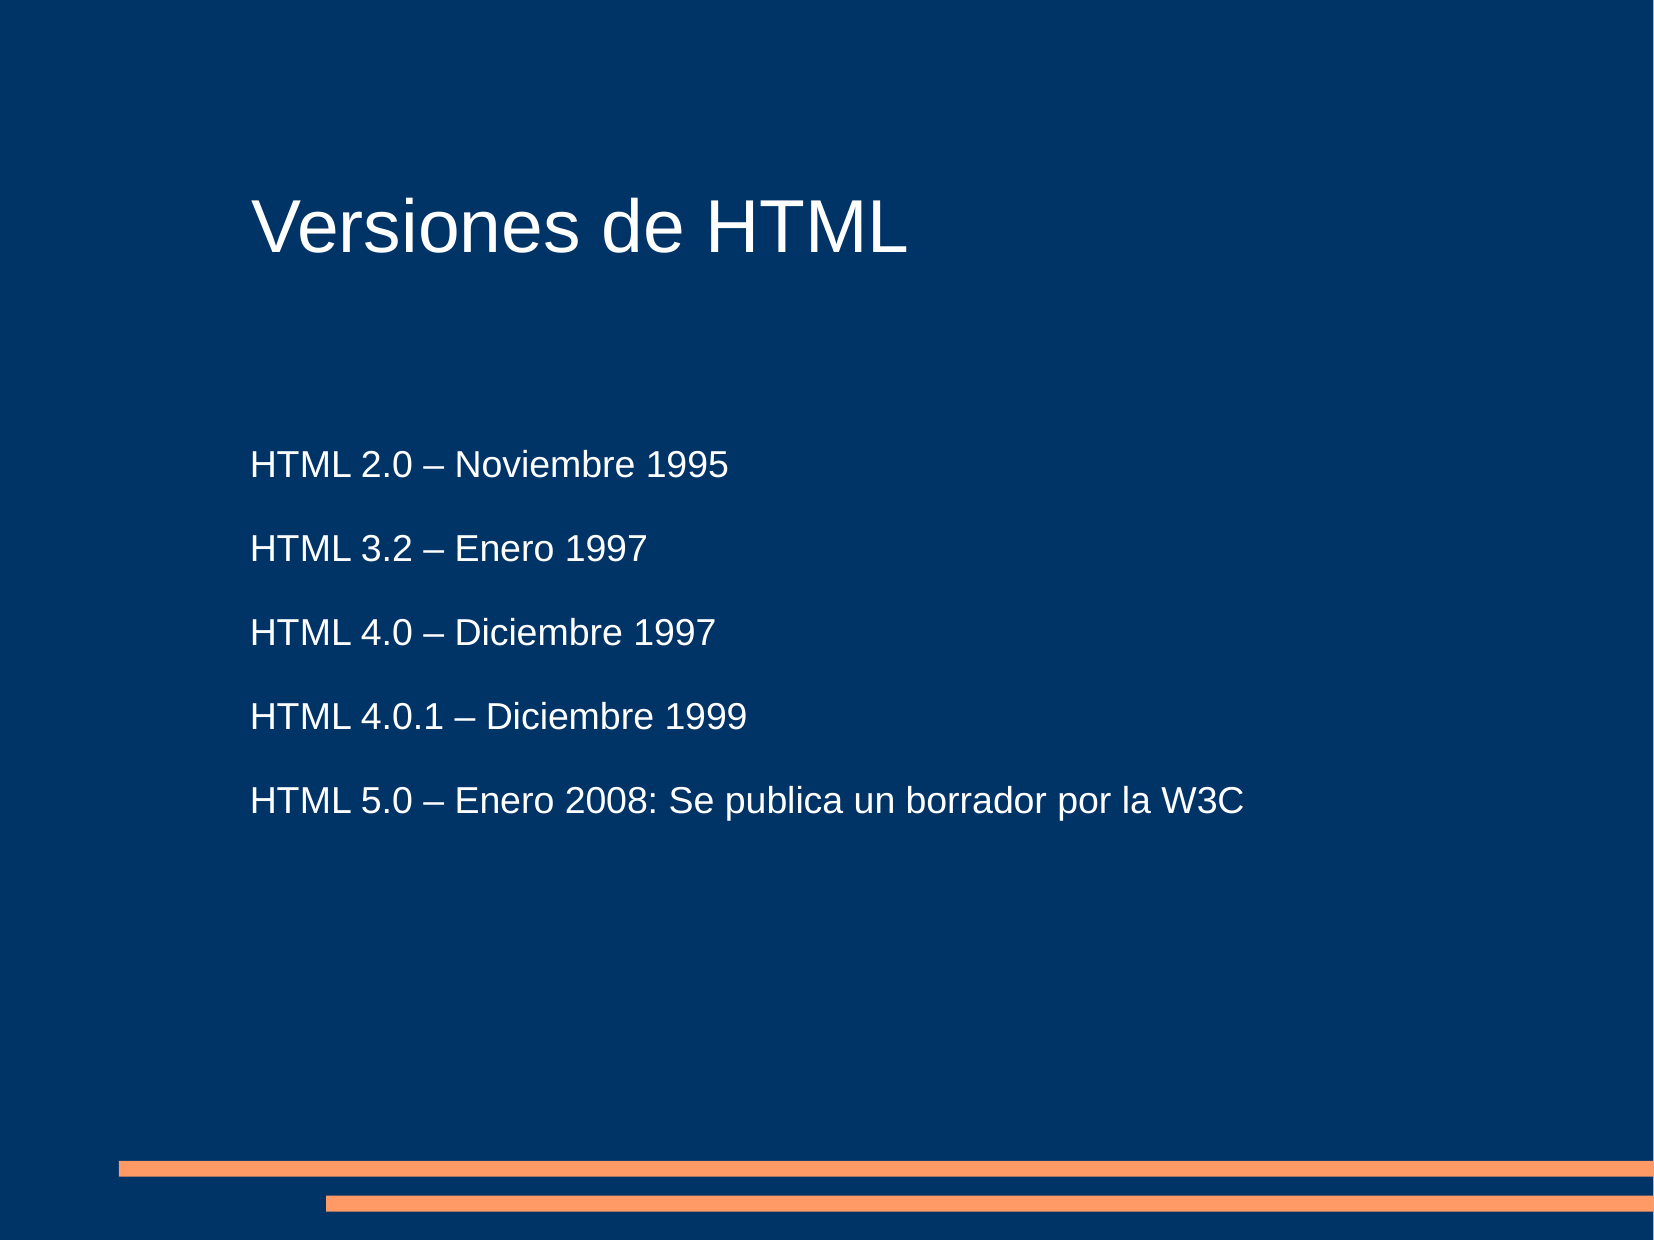

Versiones de HTML
HTML 2.0 – Noviembre 1995
HTML 3.2 – Enero 1997
HTML 4.0 – Diciembre 1997
HTML 4.0.1 – Diciembre 1999
HTML 5.0 – Enero 2008: Se publica un borrador por la W3C